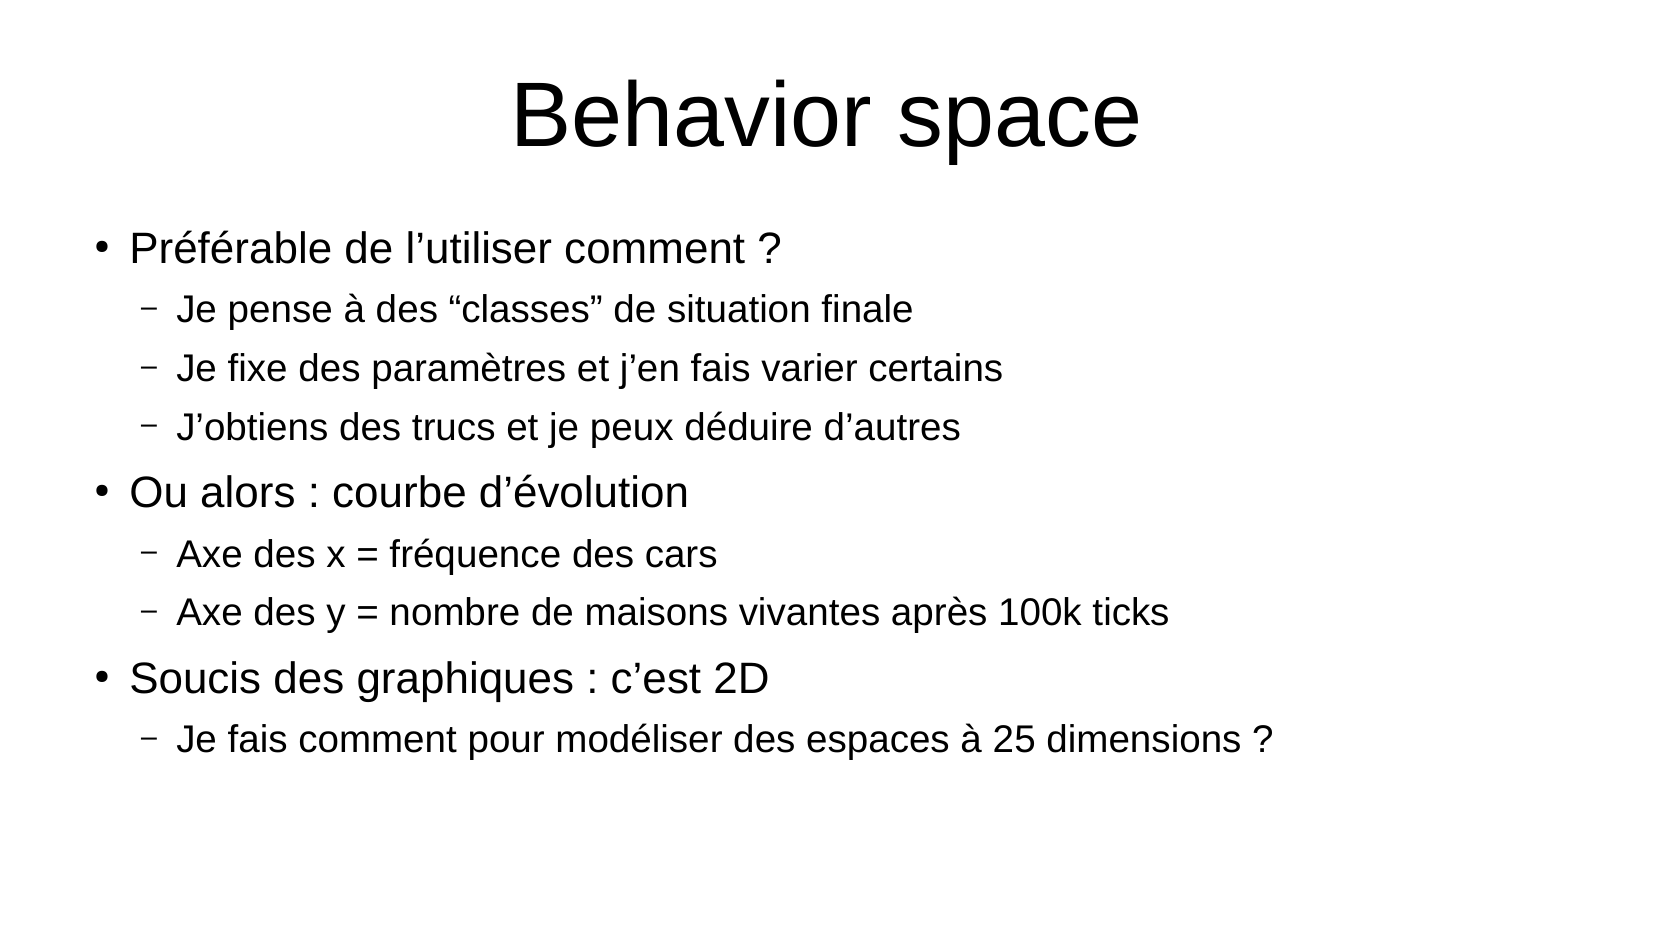

# Behavior space
Préférable de l’utiliser comment ?
Je pense à des “classes” de situation finale
Je fixe des paramètres et j’en fais varier certains
J’obtiens des trucs et je peux déduire d’autres
Ou alors : courbe d’évolution
Axe des x = fréquence des cars
Axe des y = nombre de maisons vivantes après 100k ticks
Soucis des graphiques : c’est 2D
Je fais comment pour modéliser des espaces à 25 dimensions ?